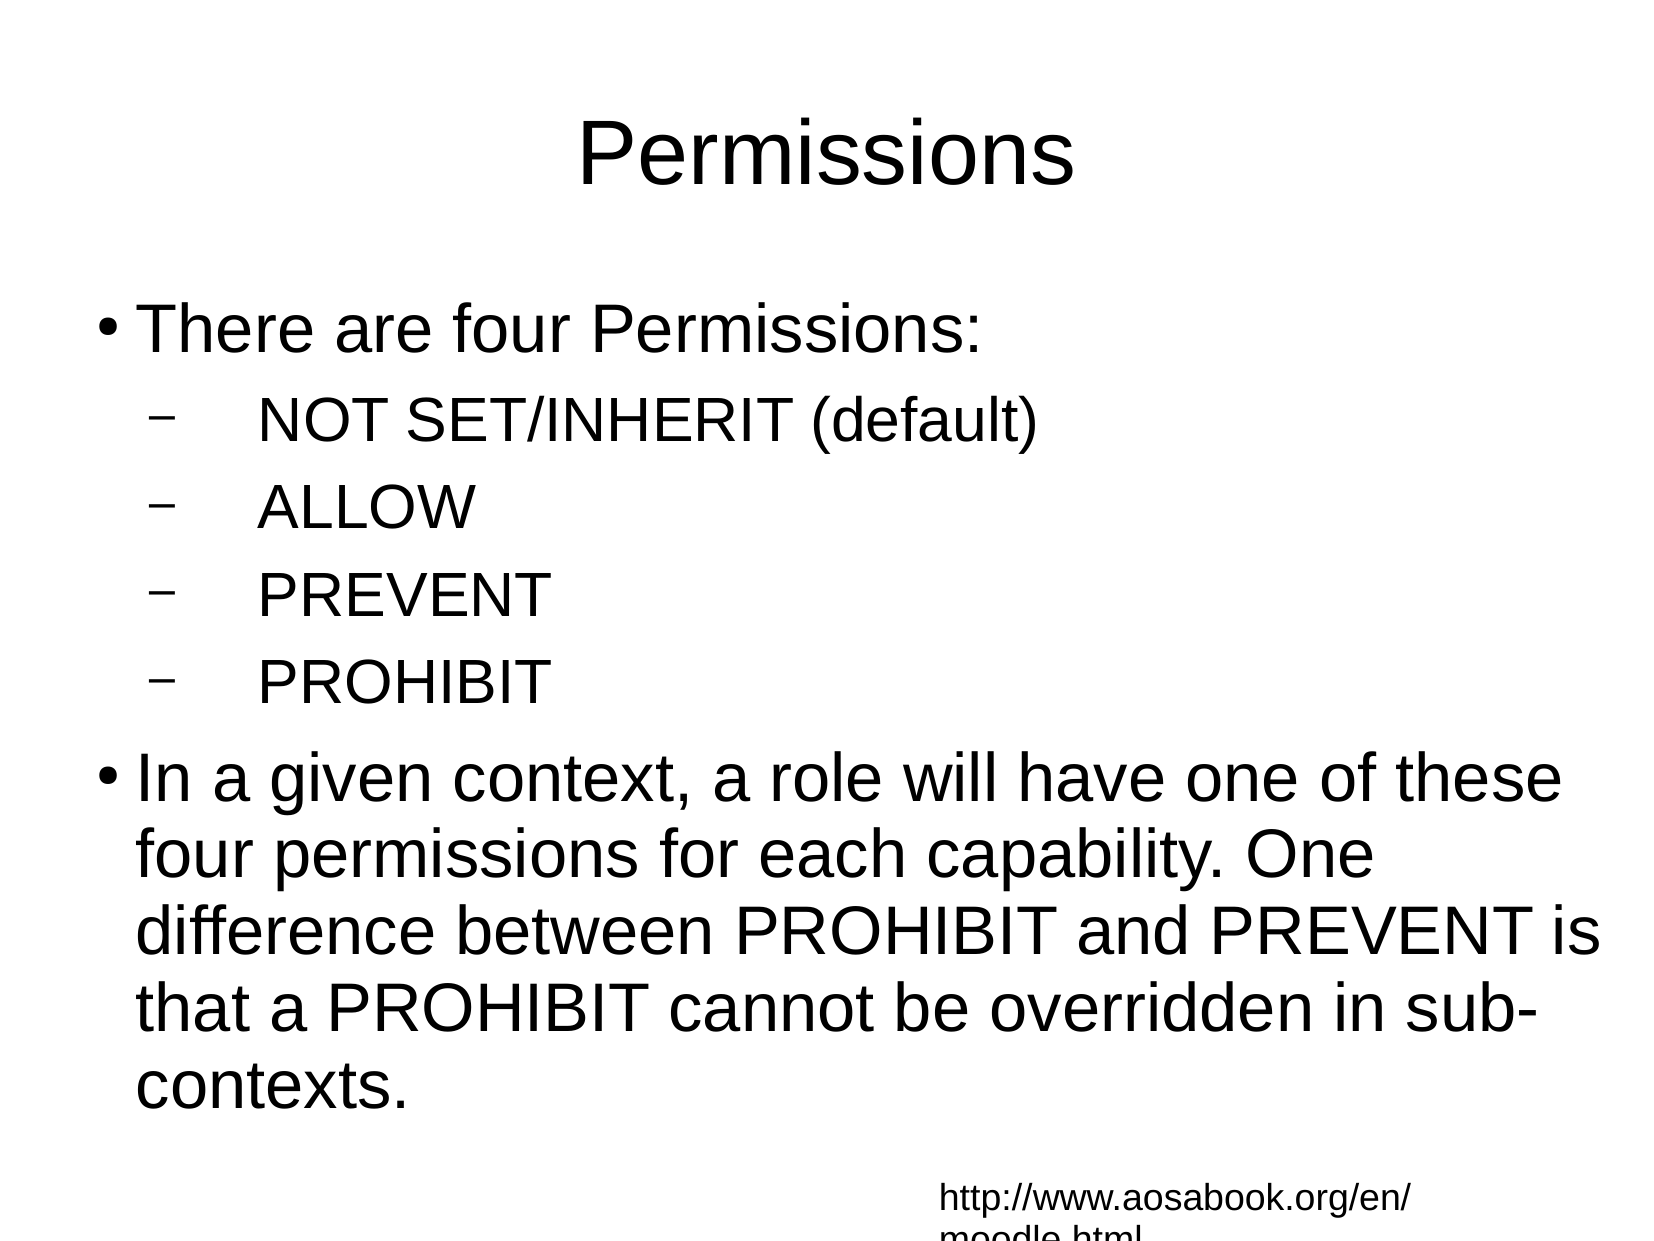

# Permissions
There are four Permissions:
 NOT SET/INHERIT (default)
 ALLOW
 PREVENT
 PROHIBIT
In a given context, a role will have one of these four permissions for each capability. One difference between PROHIBIT and PREVENT is that a PROHIBIT cannot be overridden in sub-contexts.
http://www.aosabook.org/en/moodle.html